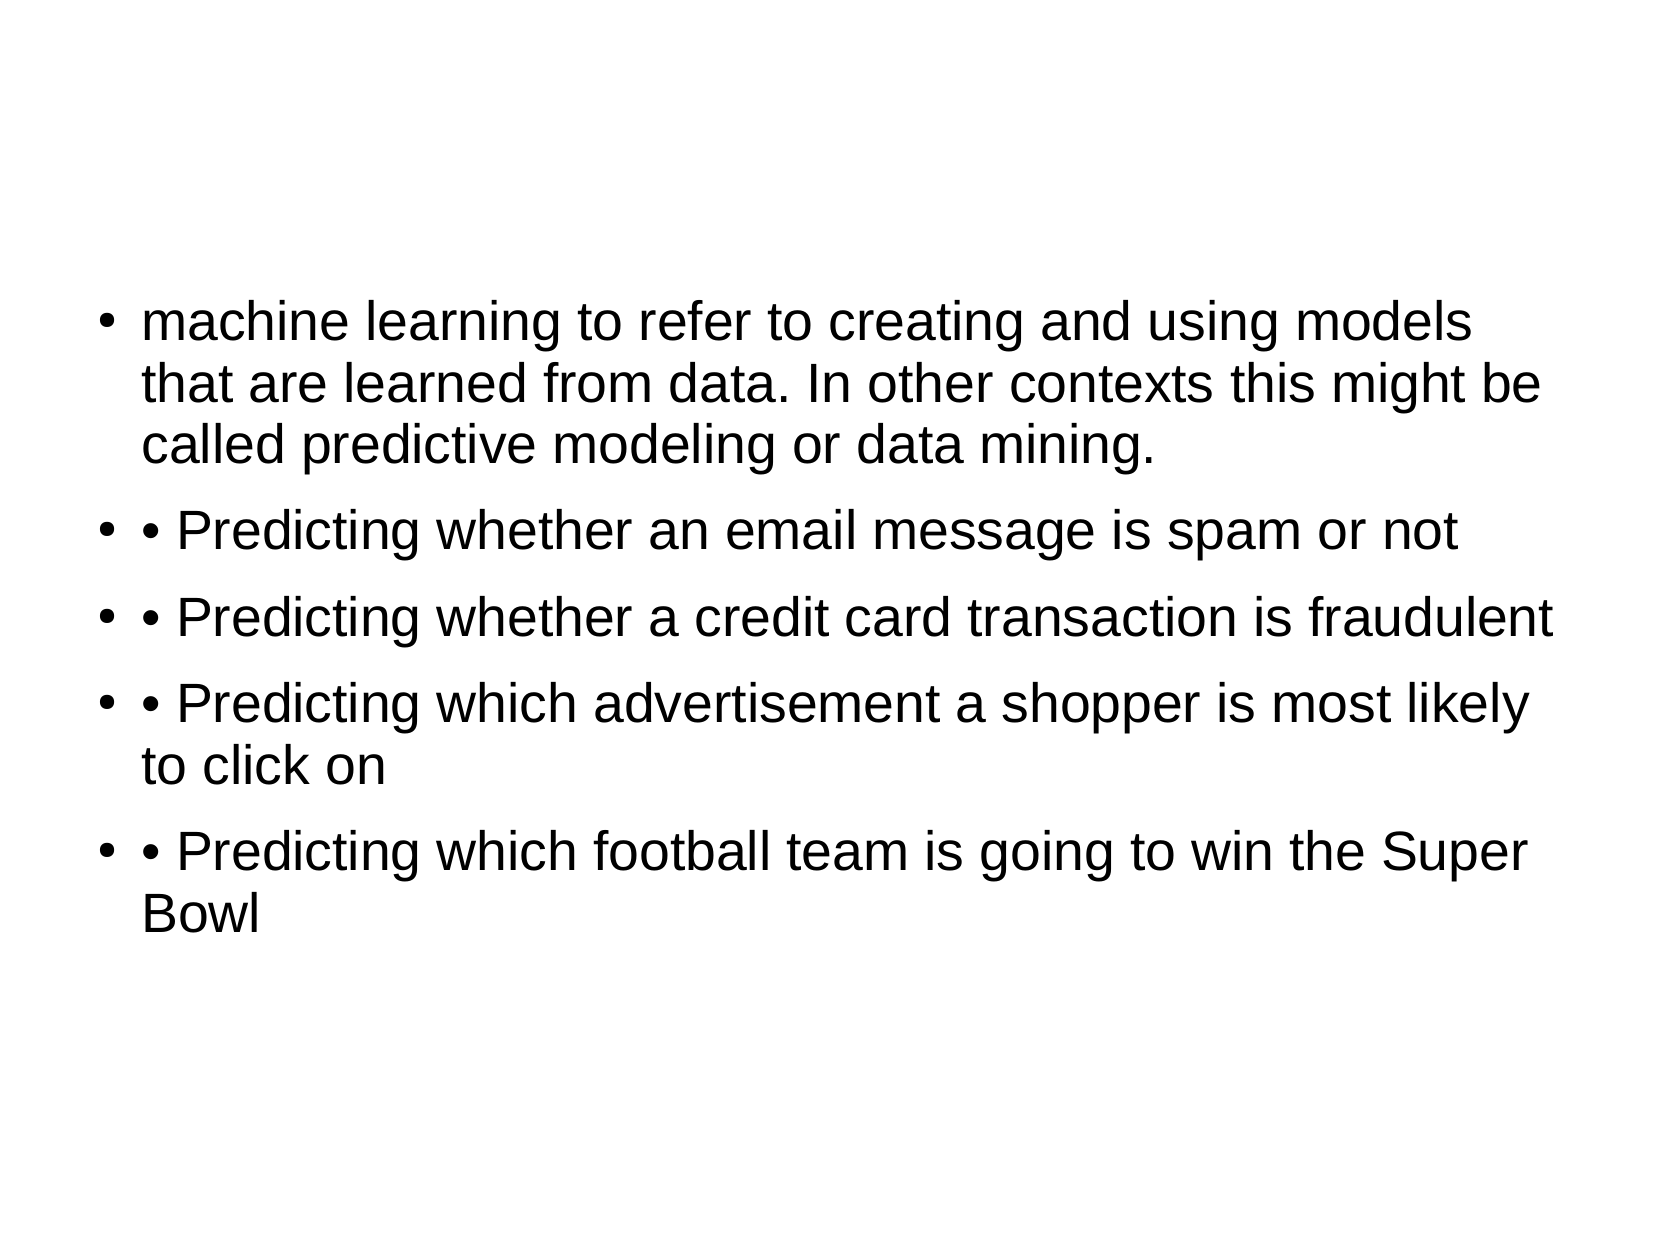

#
machine learning to refer to creating and using models that are learned from data. In other contexts this might be called predictive modeling or data mining.
• Predicting whether an email message is spam or not
• Predicting whether a credit card transaction is fraudulent
• Predicting which advertisement a shopper is most likely to click on
• Predicting which football team is going to win the Super Bowl